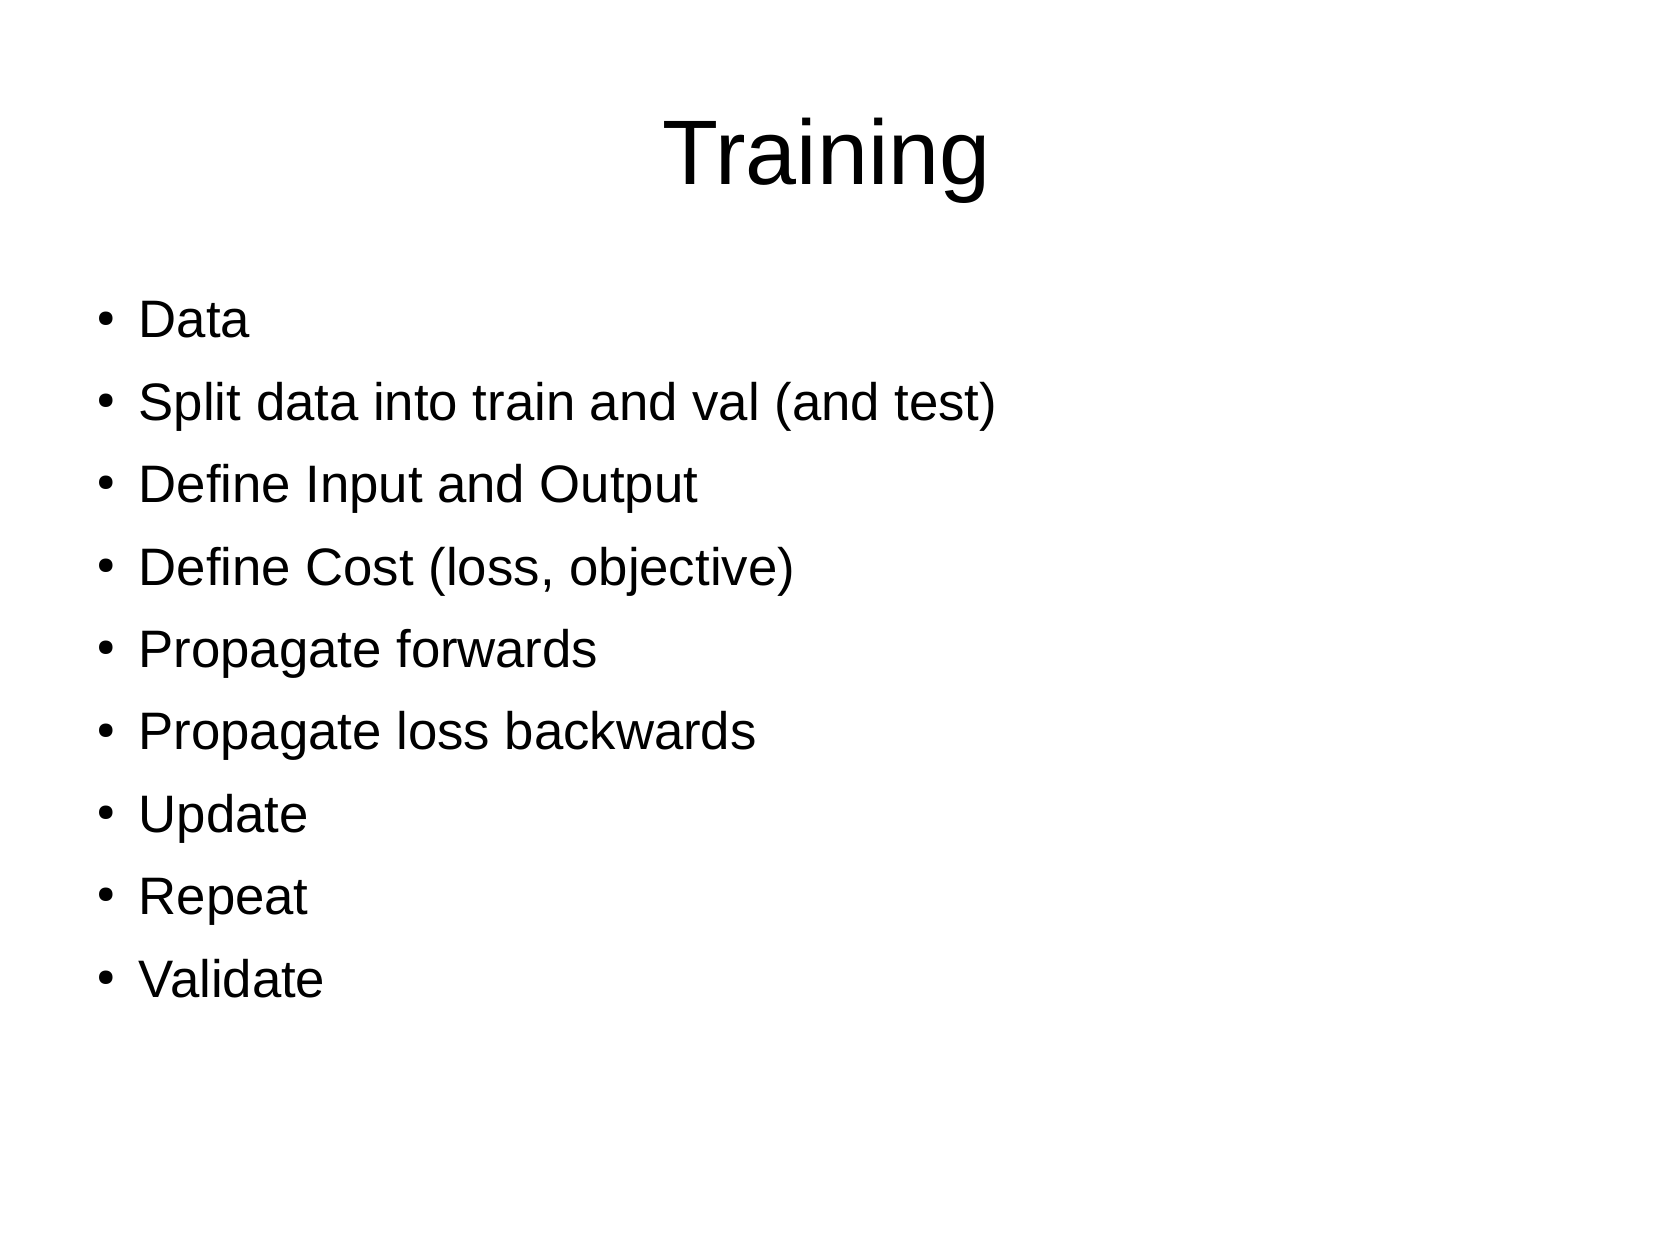

# Training
Data
Split data into train and val (and test)
Define Input and Output
Define Cost (loss, objective)
Propagate forwards
Propagate loss backwards
Update
Repeat
Validate